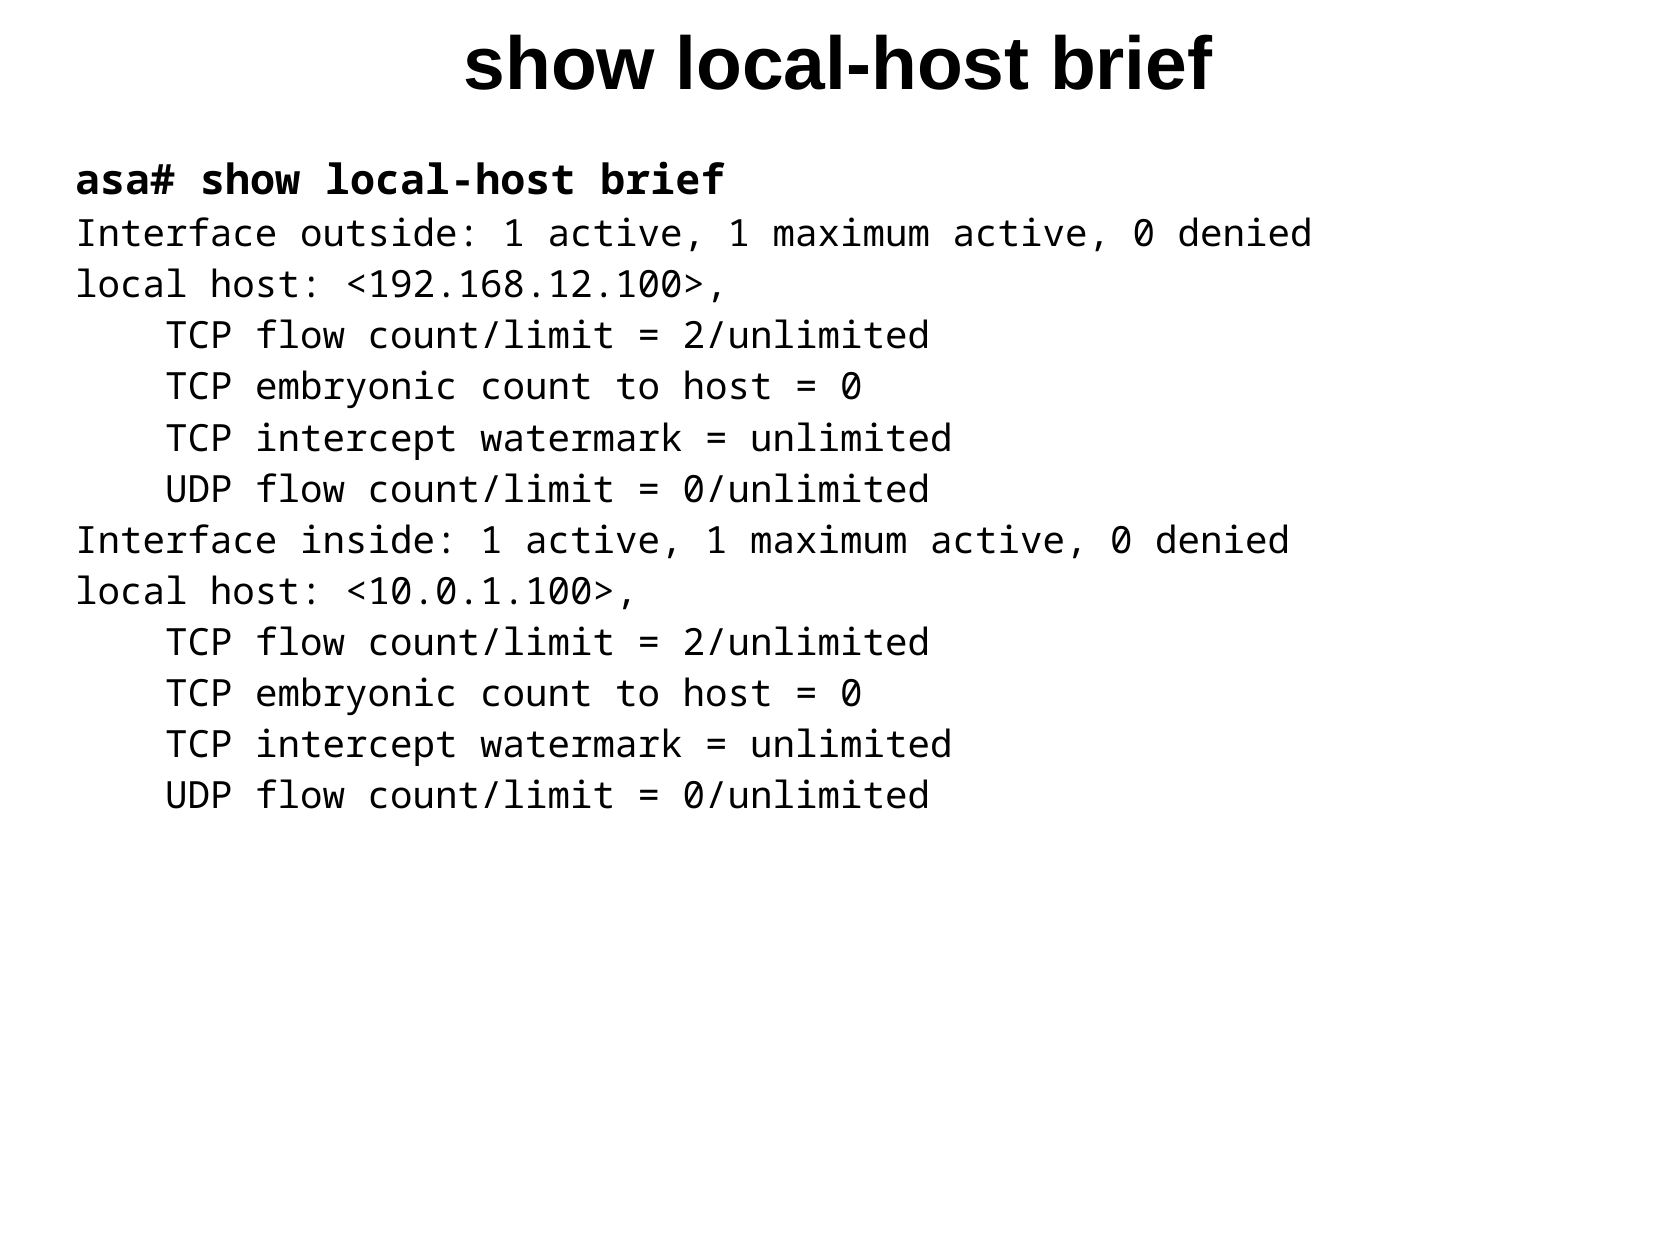

show local-host brief
# asa# show local-host brief
Interface outside: 1 active, 1 maximum active, 0 denied
local host: <192.168.12.100>,
 TCP flow count/limit = 2/unlimited
 TCP embryonic count to host = 0
 TCP intercept watermark = unlimited
 UDP flow count/limit = 0/unlimited
Interface inside: 1 active, 1 maximum active, 0 denied
local host: <10.0.1.100>,
 TCP flow count/limit = 2/unlimited
 TCP embryonic count to host = 0
 TCP intercept watermark = unlimited
 UDP flow count/limit = 0/unlimited